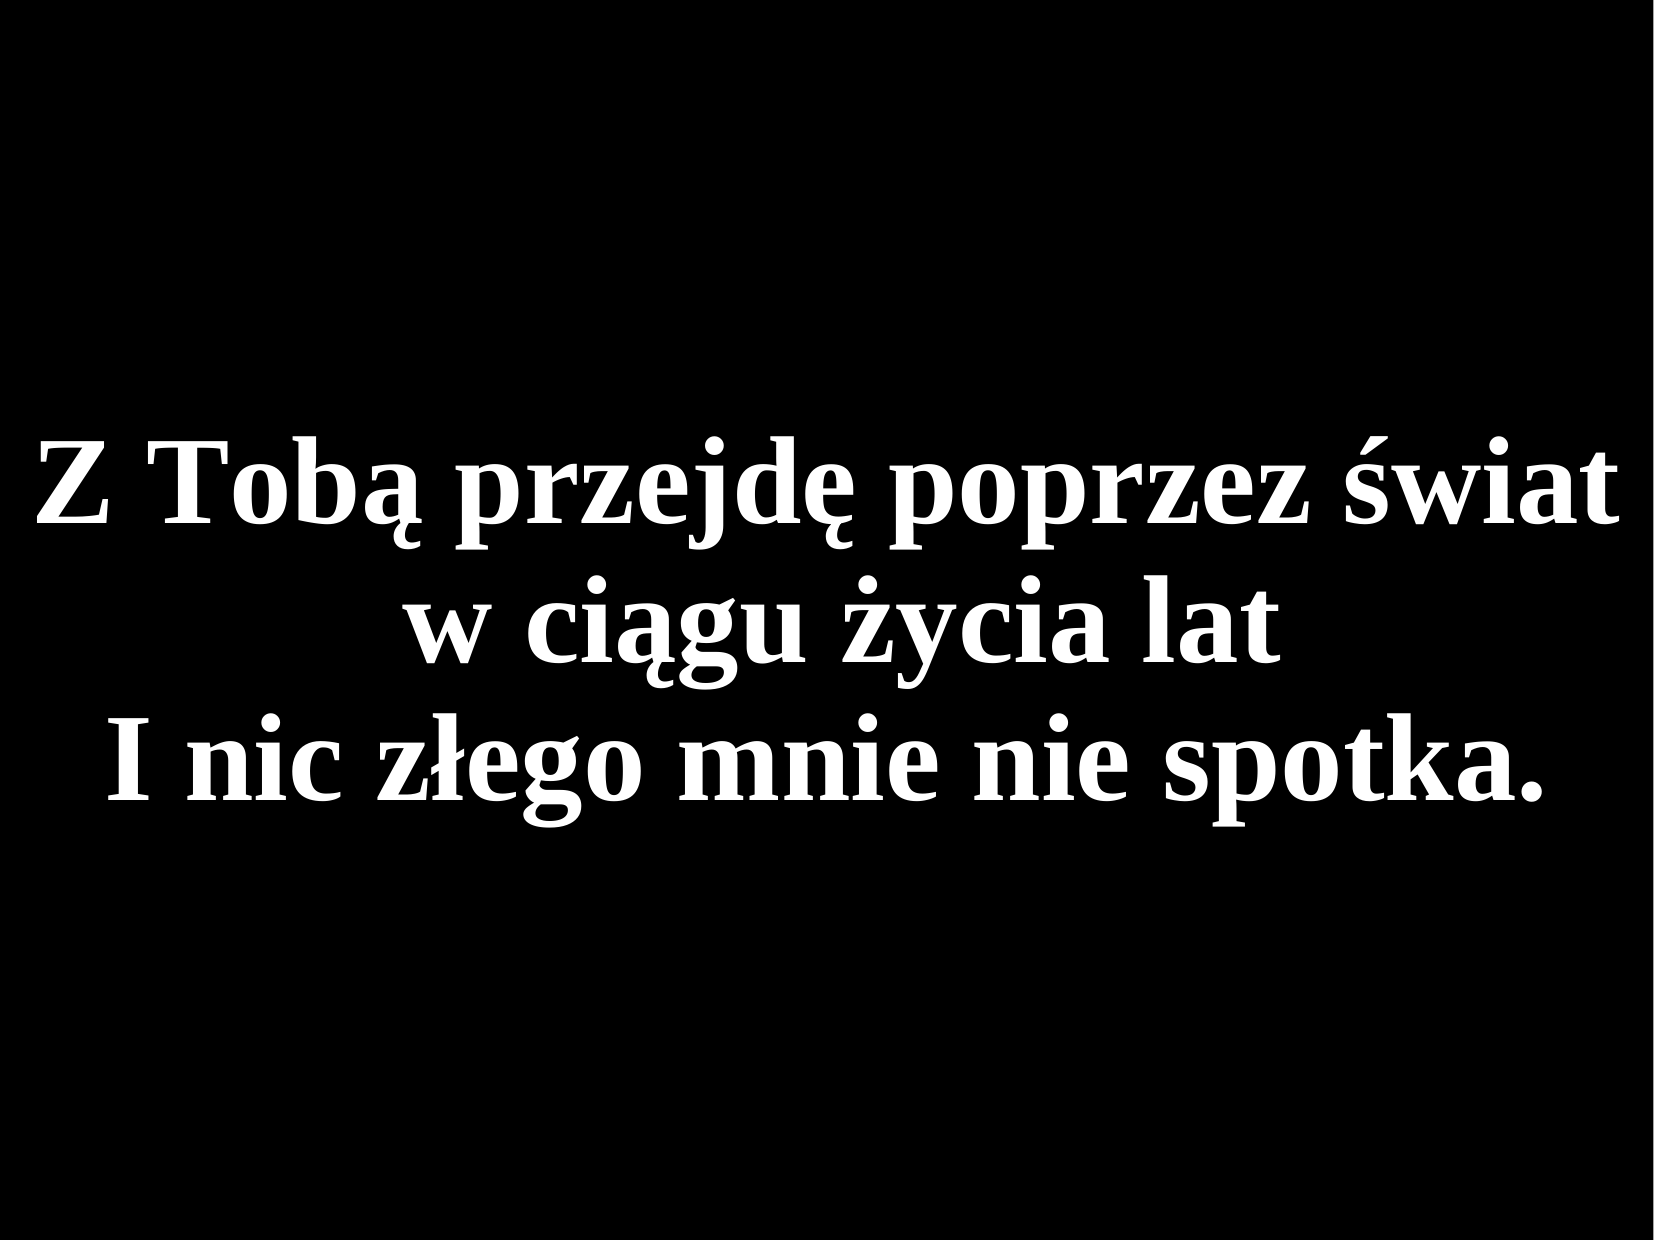

# Z Tobą przejdę poprzez świat w ciągu życia lat I nic złego mnie nie spotka.